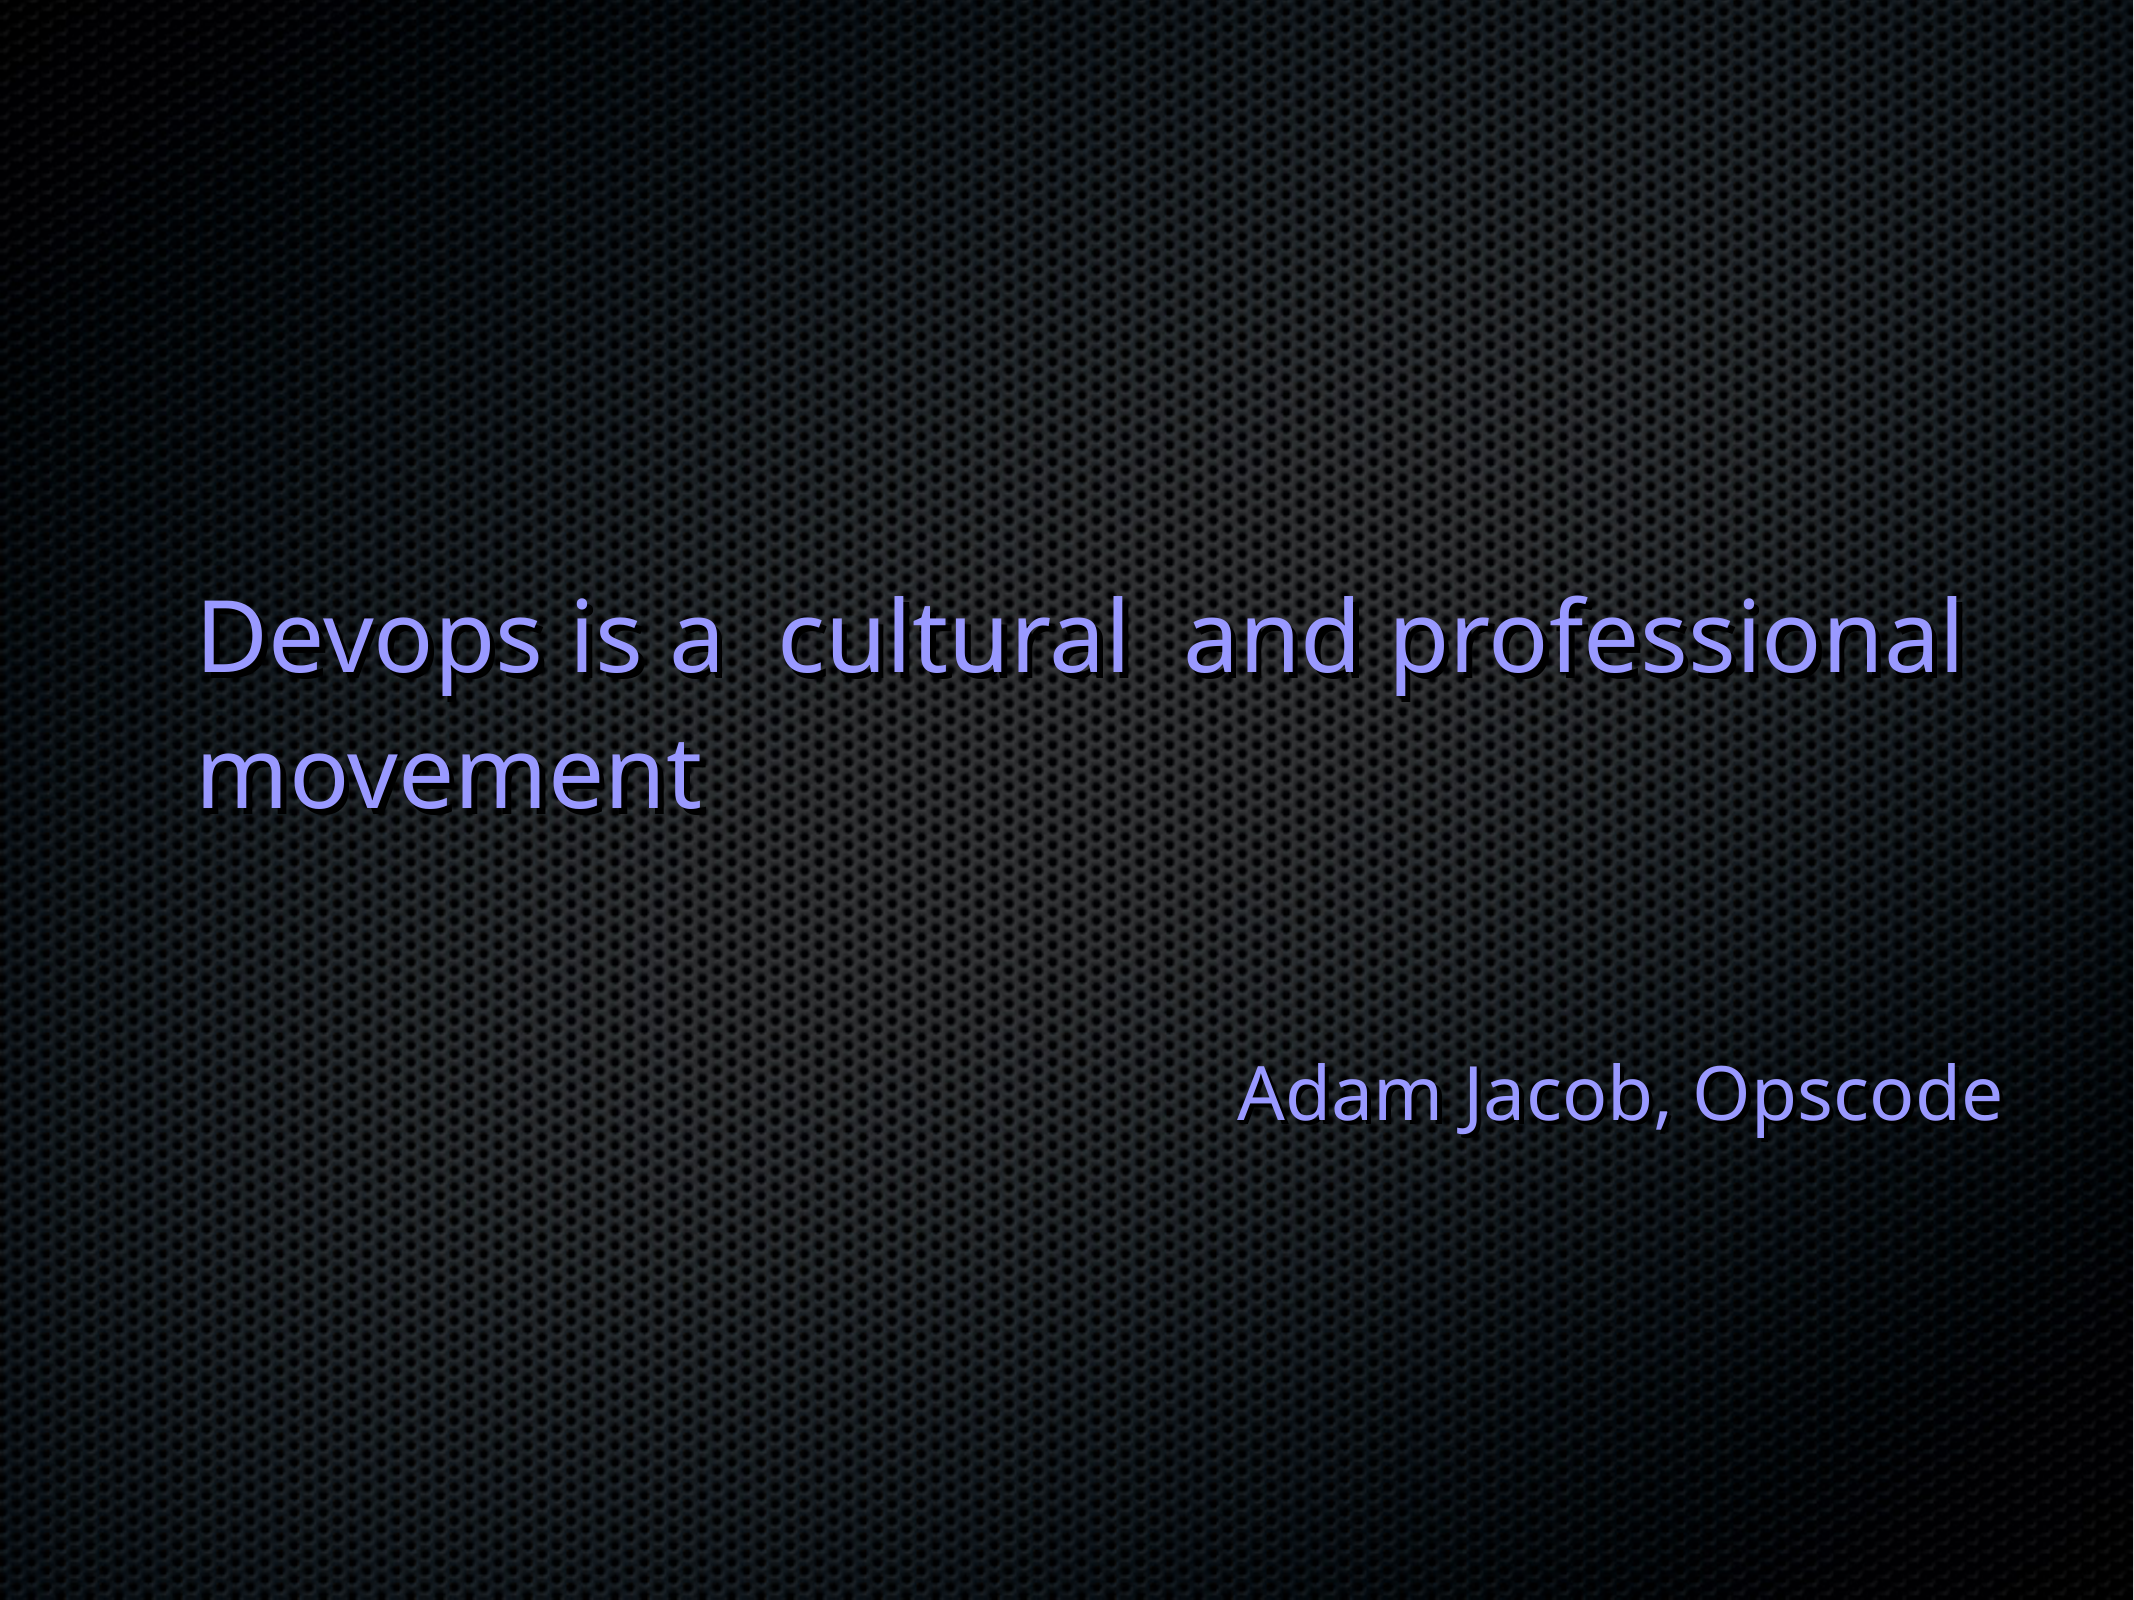

# Devops is a cultural and professional movement
Adam Jacob, Opscode